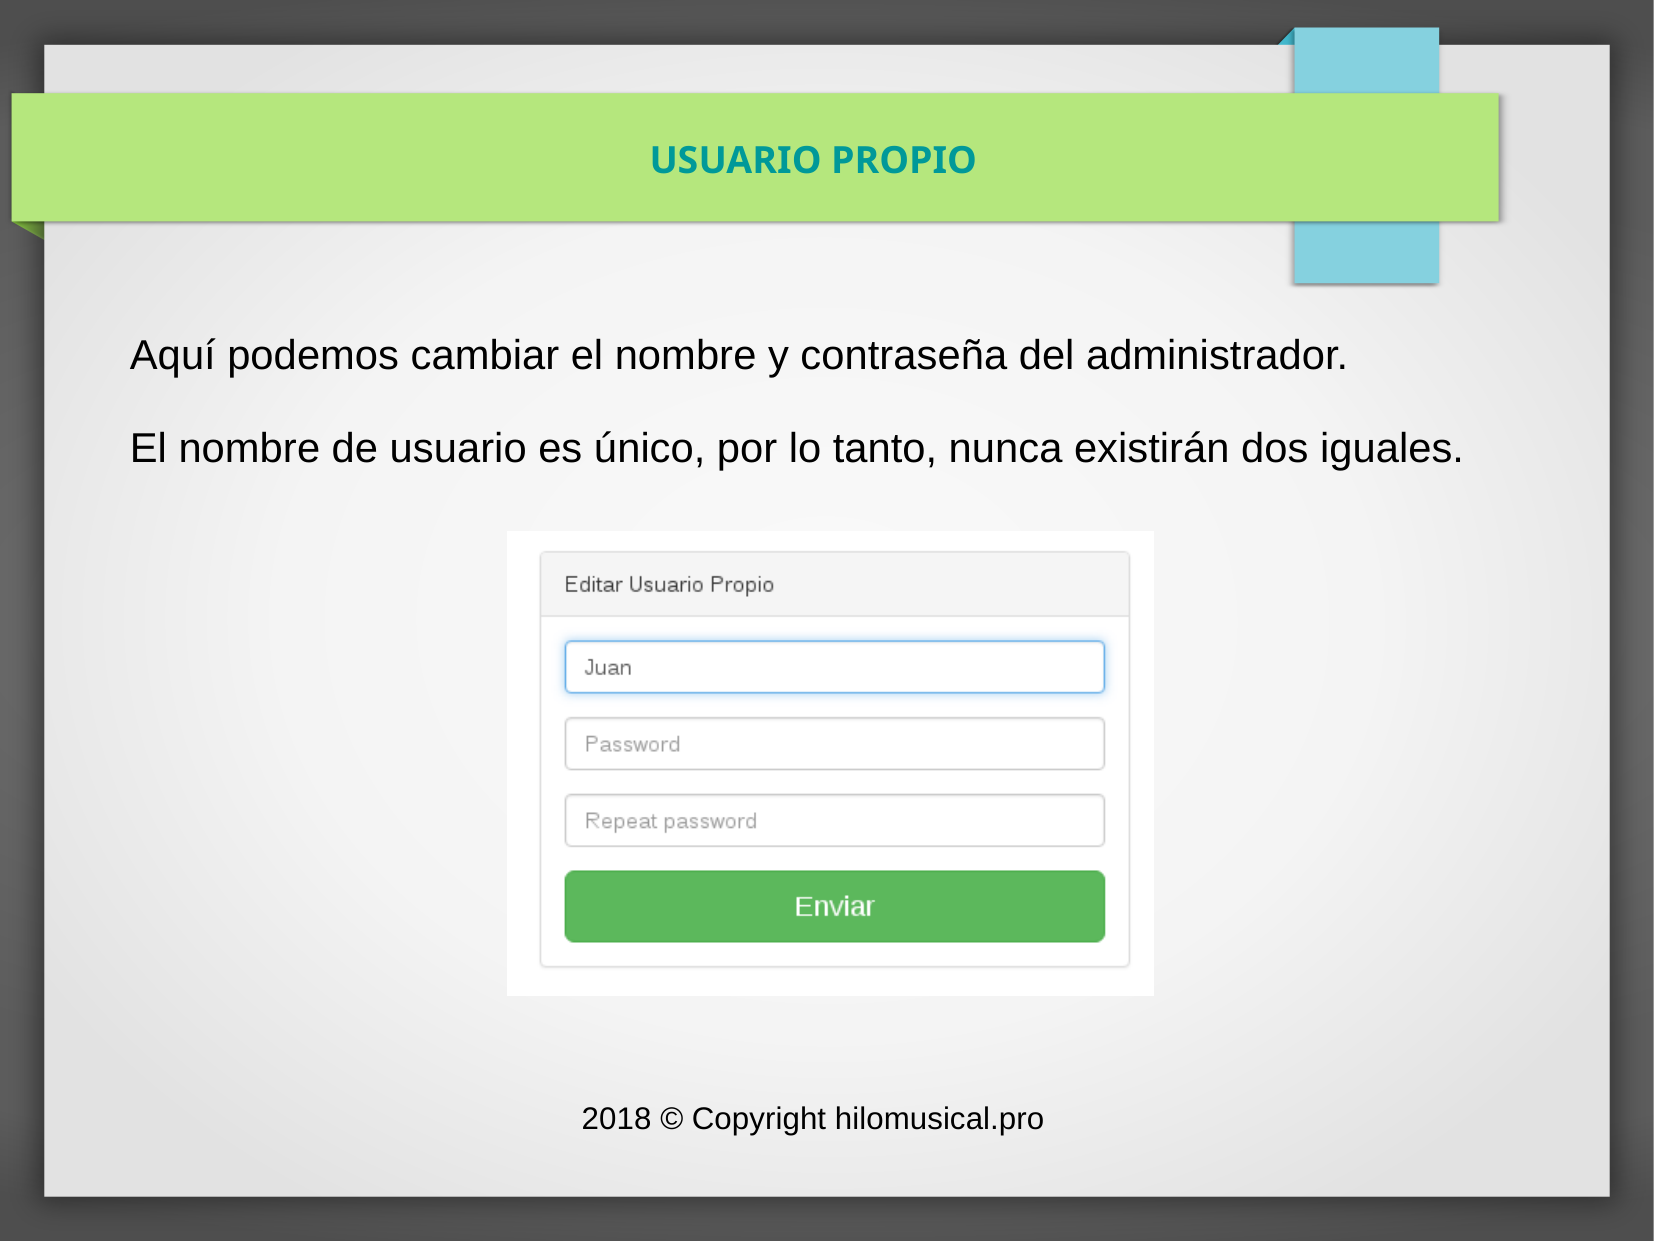

# USUARIO PROPIO
Aquí podemos cambiar el nombre y contraseña del administrador.
El nombre de usuario es único, por lo tanto, nunca existirán dos iguales.
2018 © Copyright hilomusical.pro